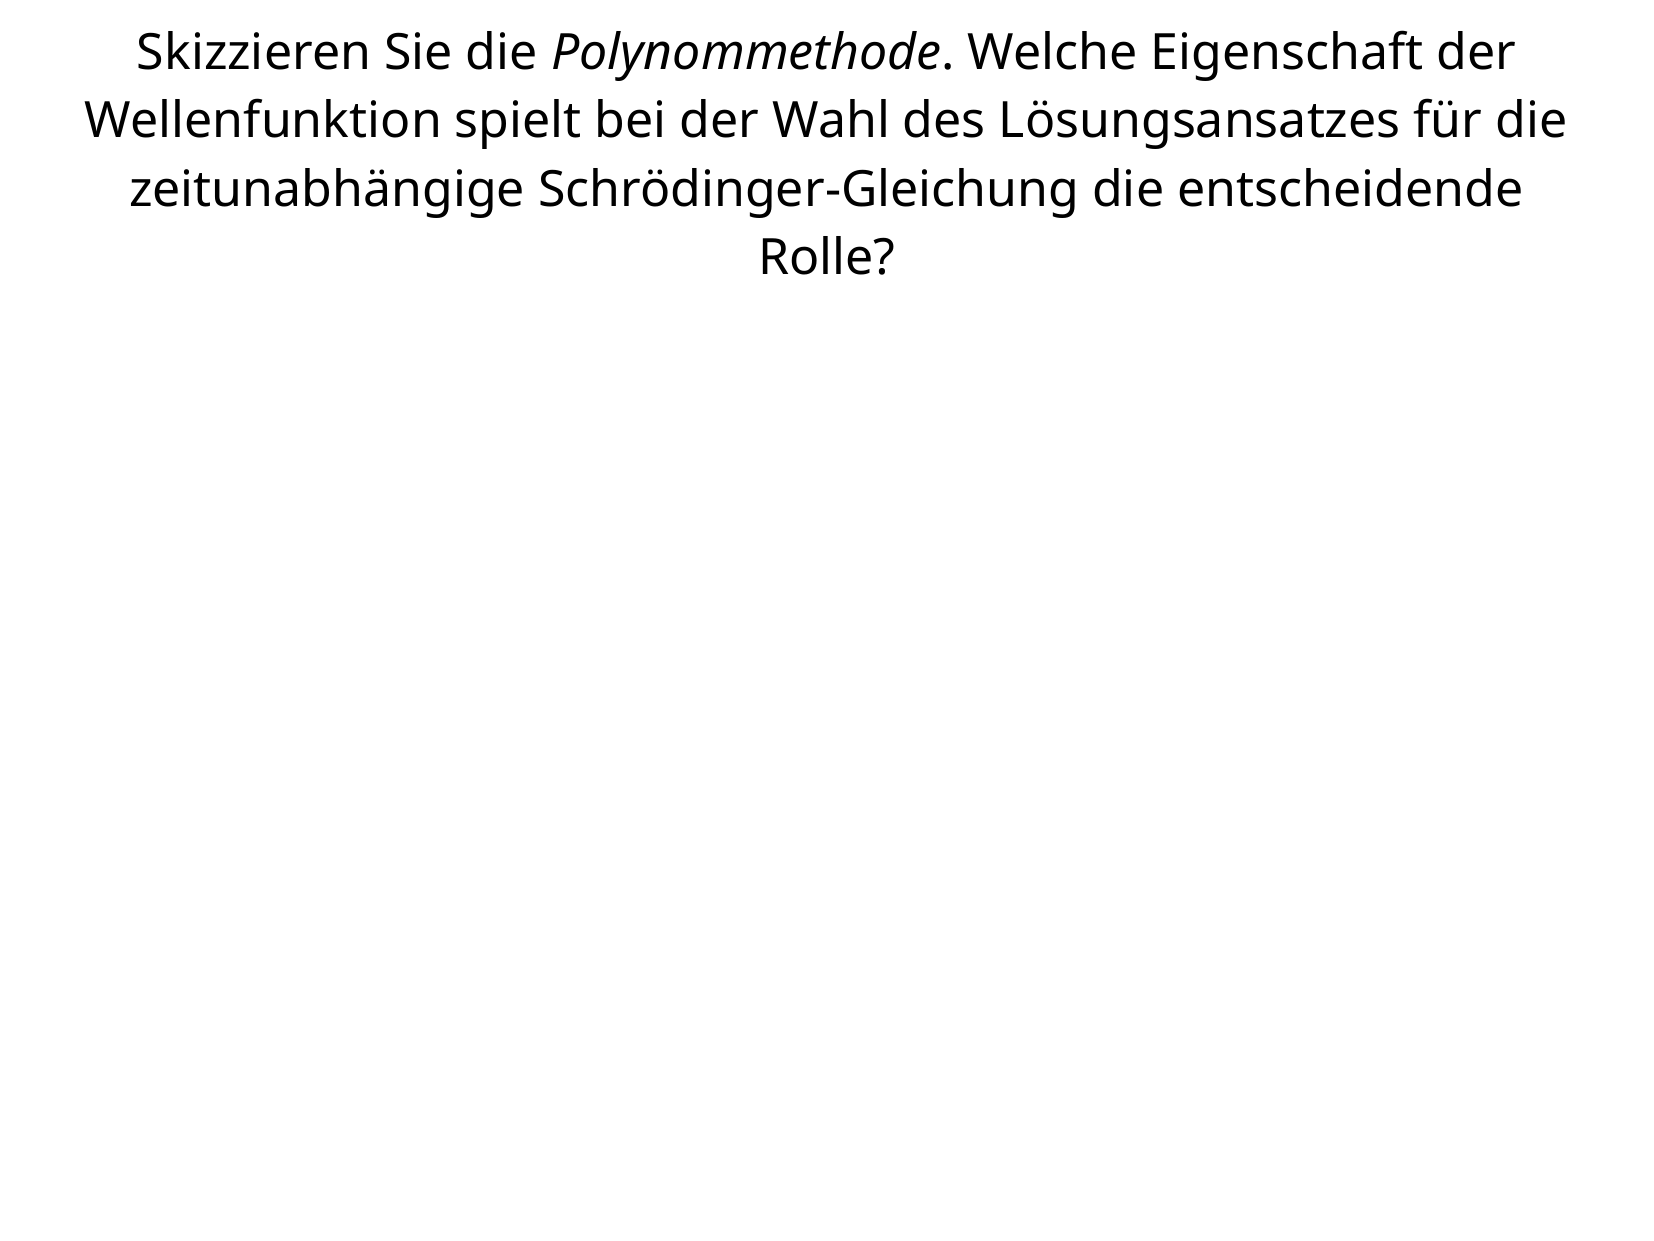

# Skizzieren Sie die Polynommethode. Welche Eigenschaft der Wellenfunktion spielt bei der Wahl des Lösungsansatzes für die zeitunabhängige Schrödinger-Gleichung die entscheidende Rolle?